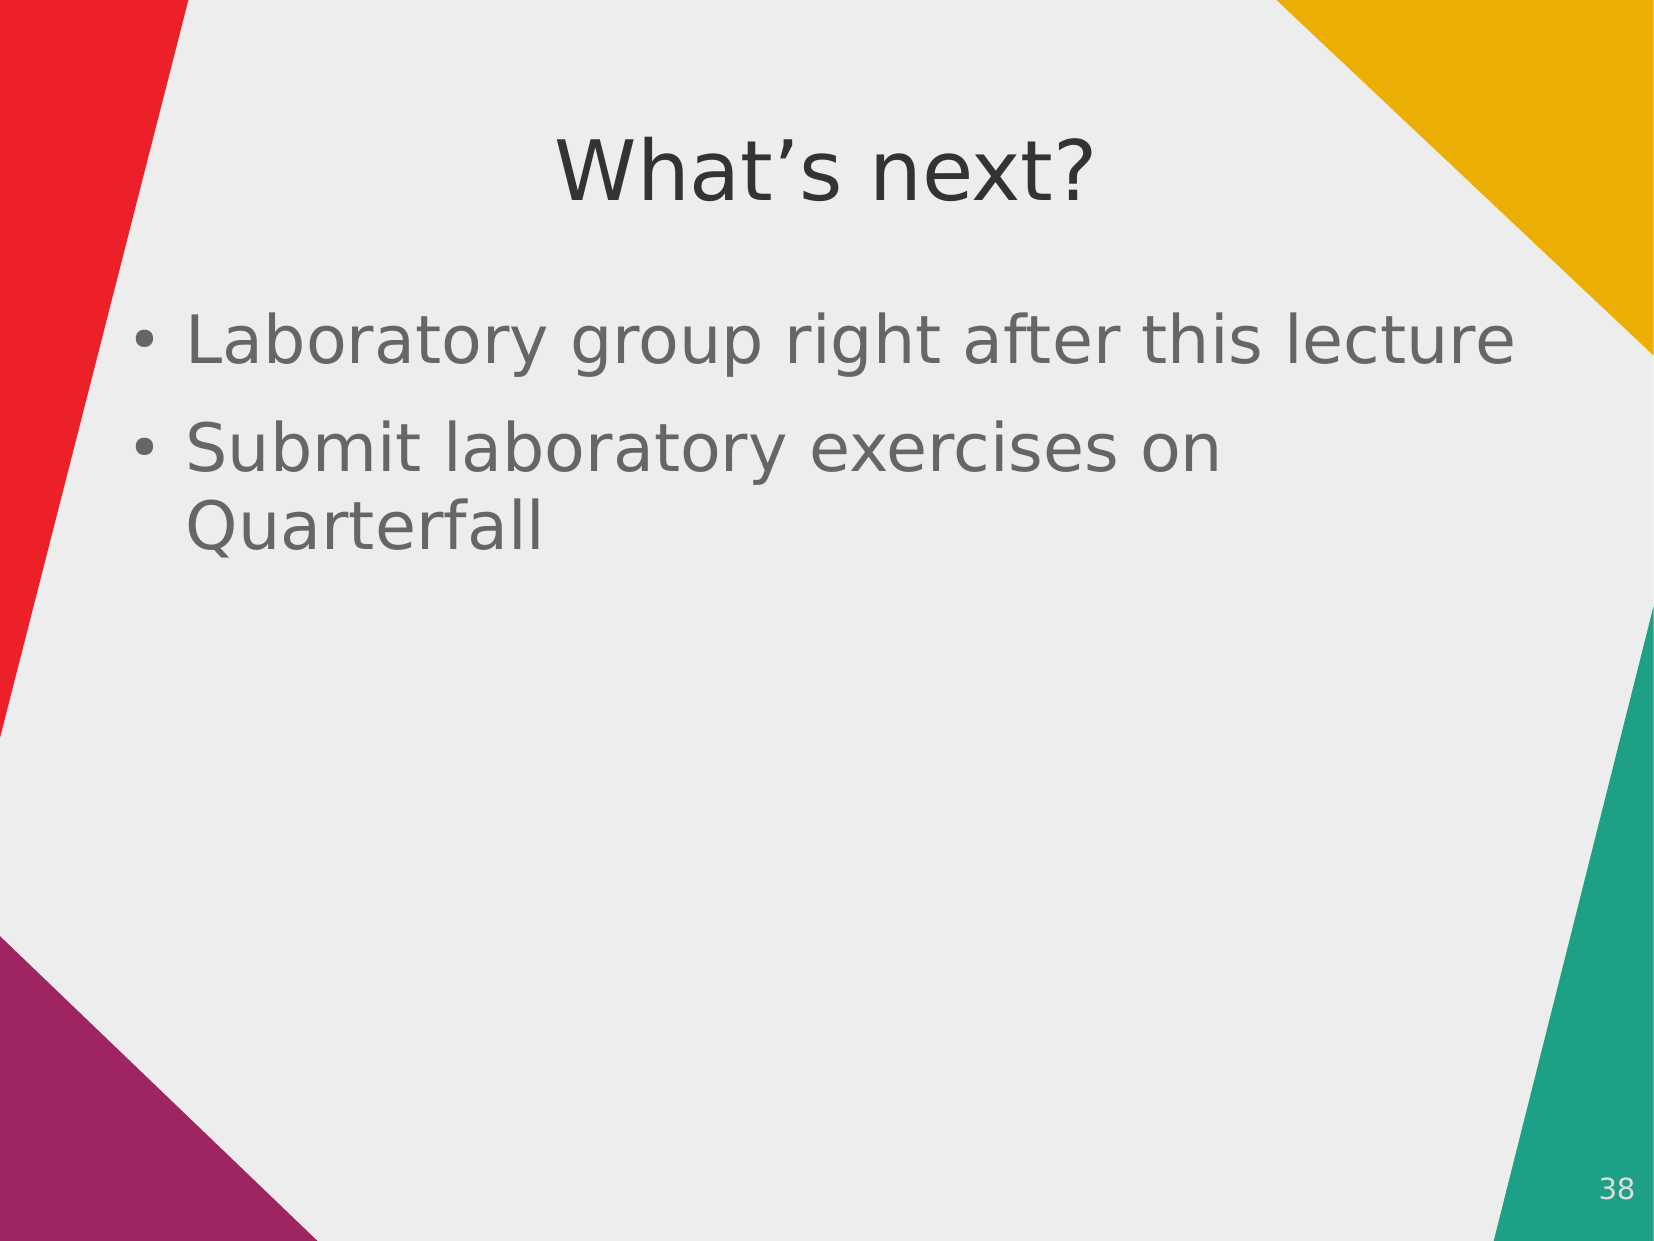

# What’s next?
Laboratory group right after this lecture
Submit laboratory exercises on Quarterfall
38